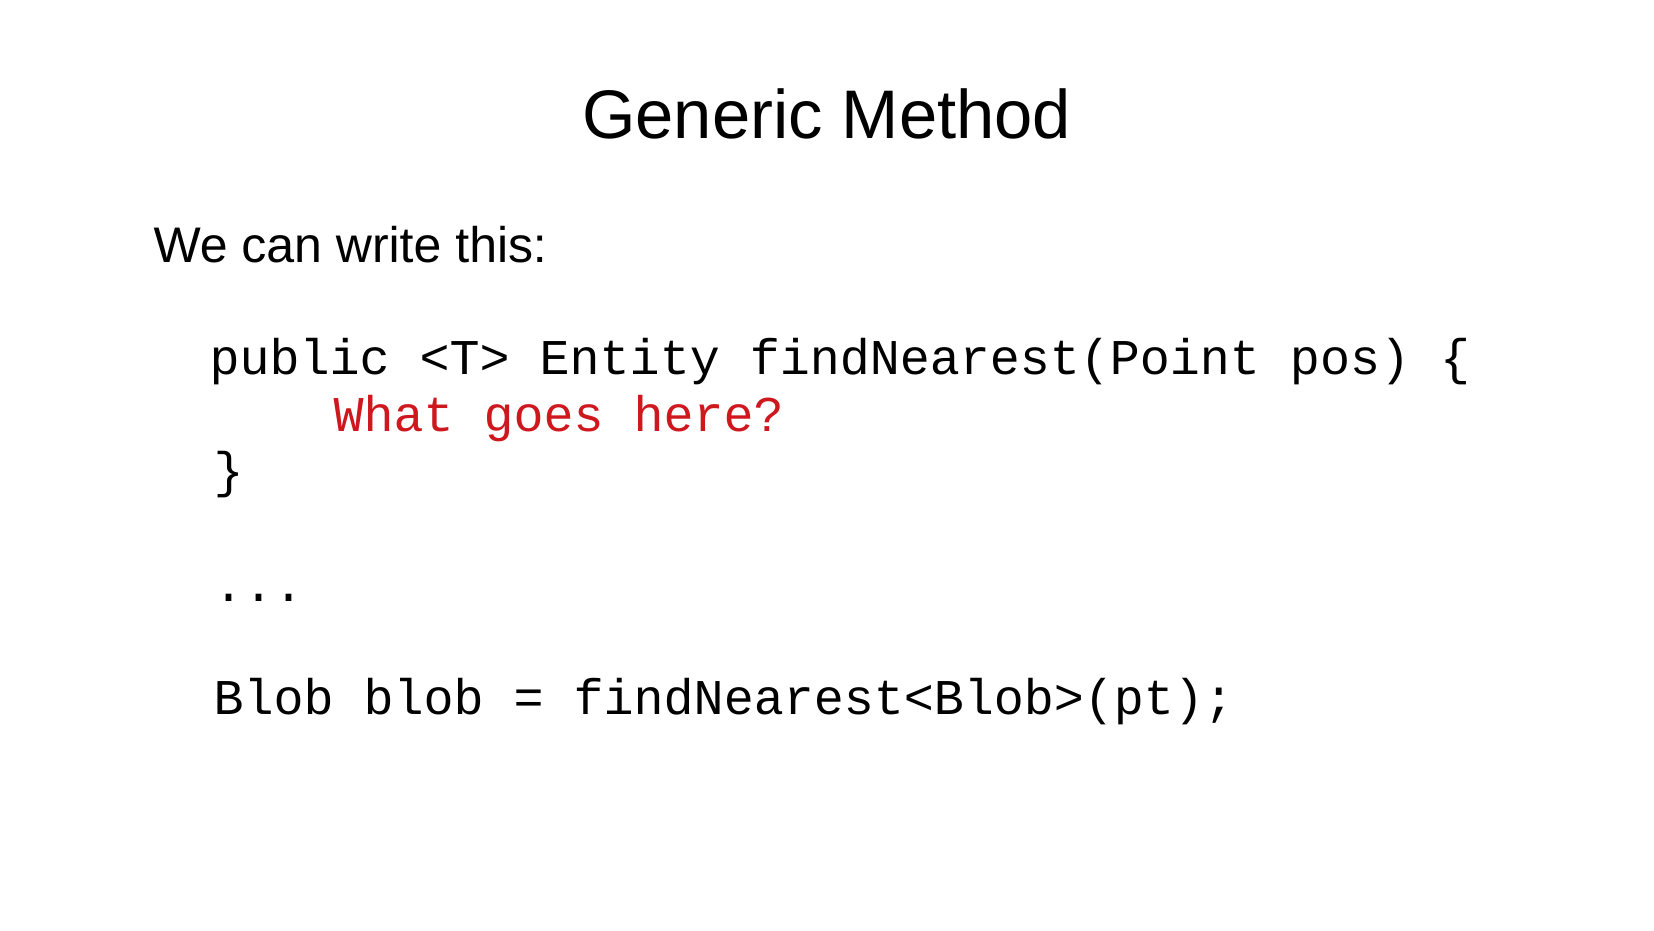

# Generic Method
We can write this:
 public <T> Entity findNearest(Point pos) {
 What goes here?
 }
 ...
 Blob blob = findNearest<Blob>(pt);